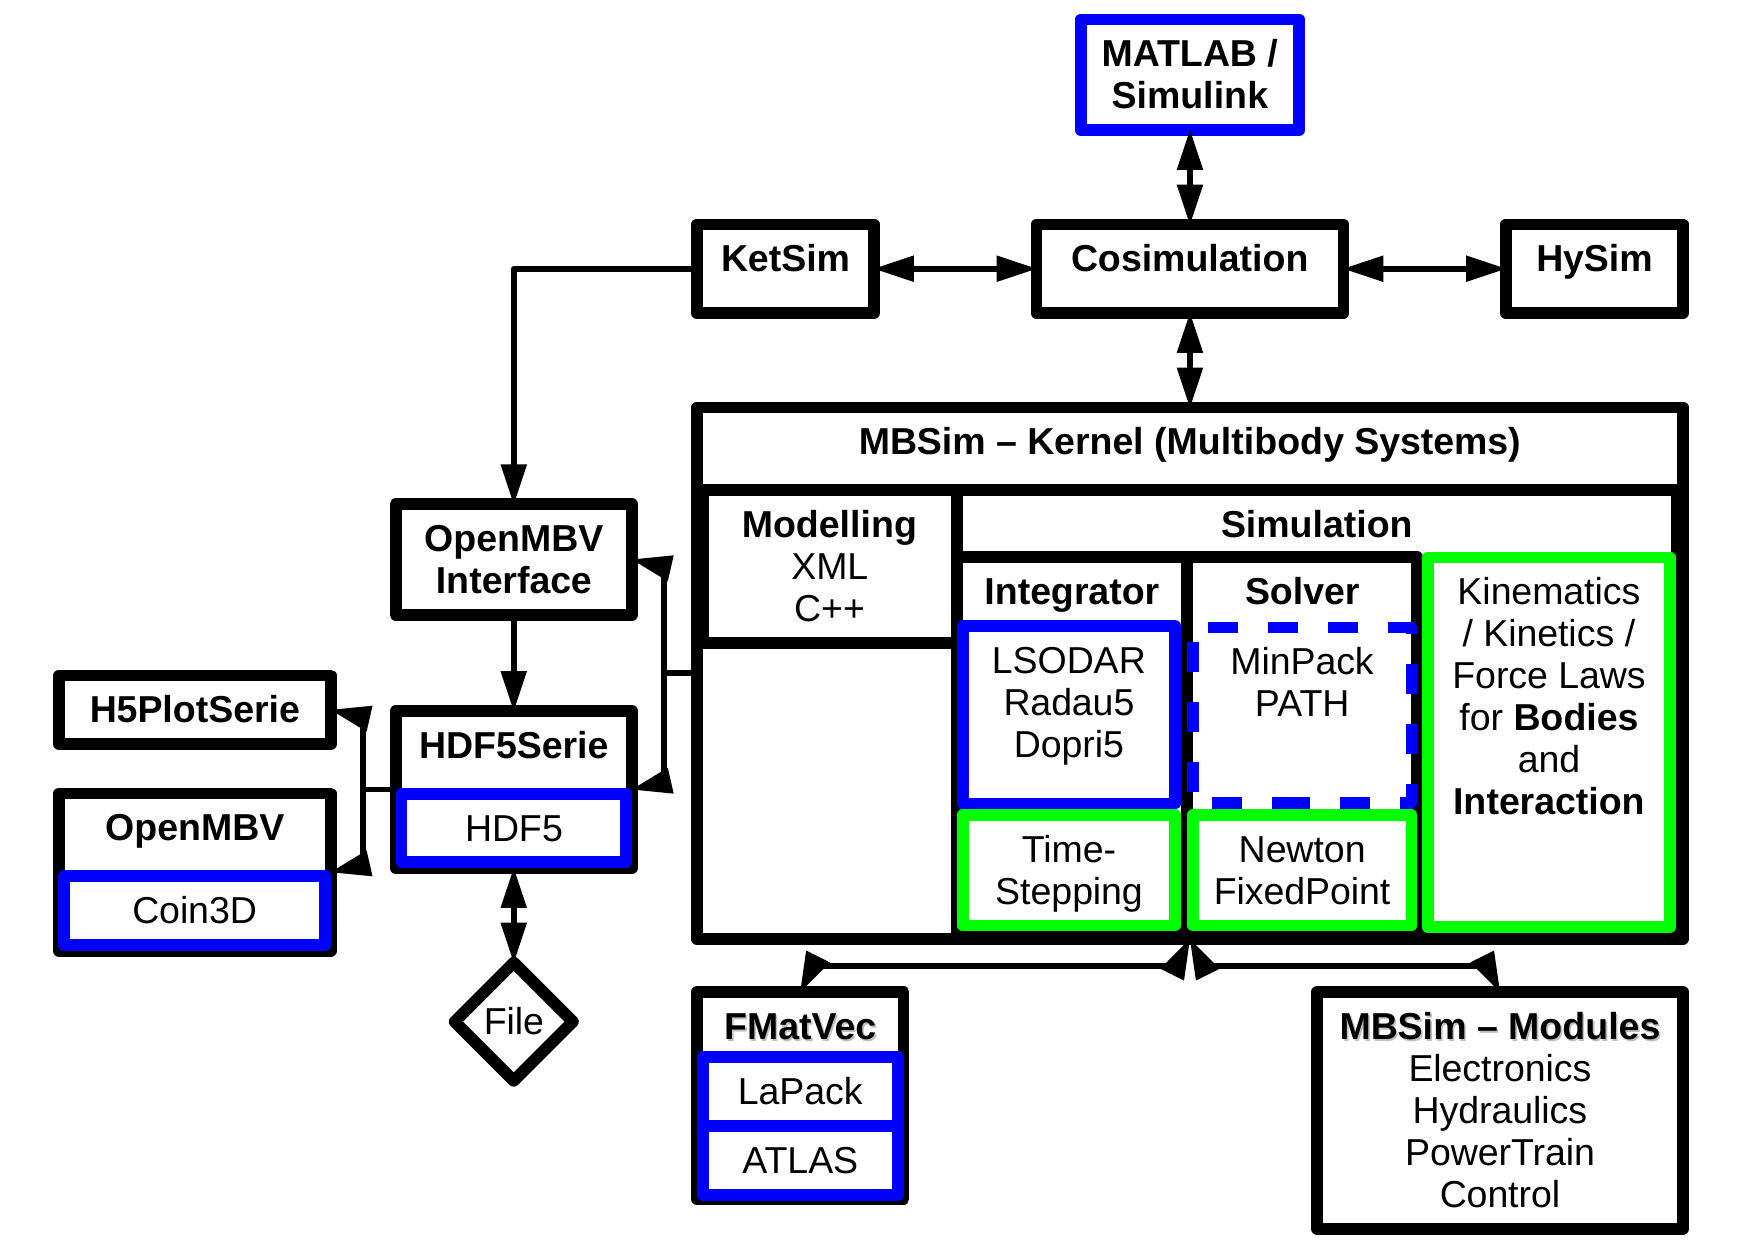

MATLAB / Simulink
KetSim
Cosimulation
HySim
MBSim – Kernel (Multibody Systems)
Modelling
XML
C++
Simulation
OpenMBV
Interface
Integrator
Solver
Kinematics / Kinetics / Force Laws for Bodies and Interaction
LSODAR
Radau5
Dopri5
MinPack
PATH
H5PlotSerie
HDF5Serie
OpenMBV
HDF5
Time-Stepping
Newton
FixedPoint
Coin3D
File
FMatVec
MBSim – Modules
Electronics
Hydraulics
PowerTrain
Control
LaPack
ATLAS